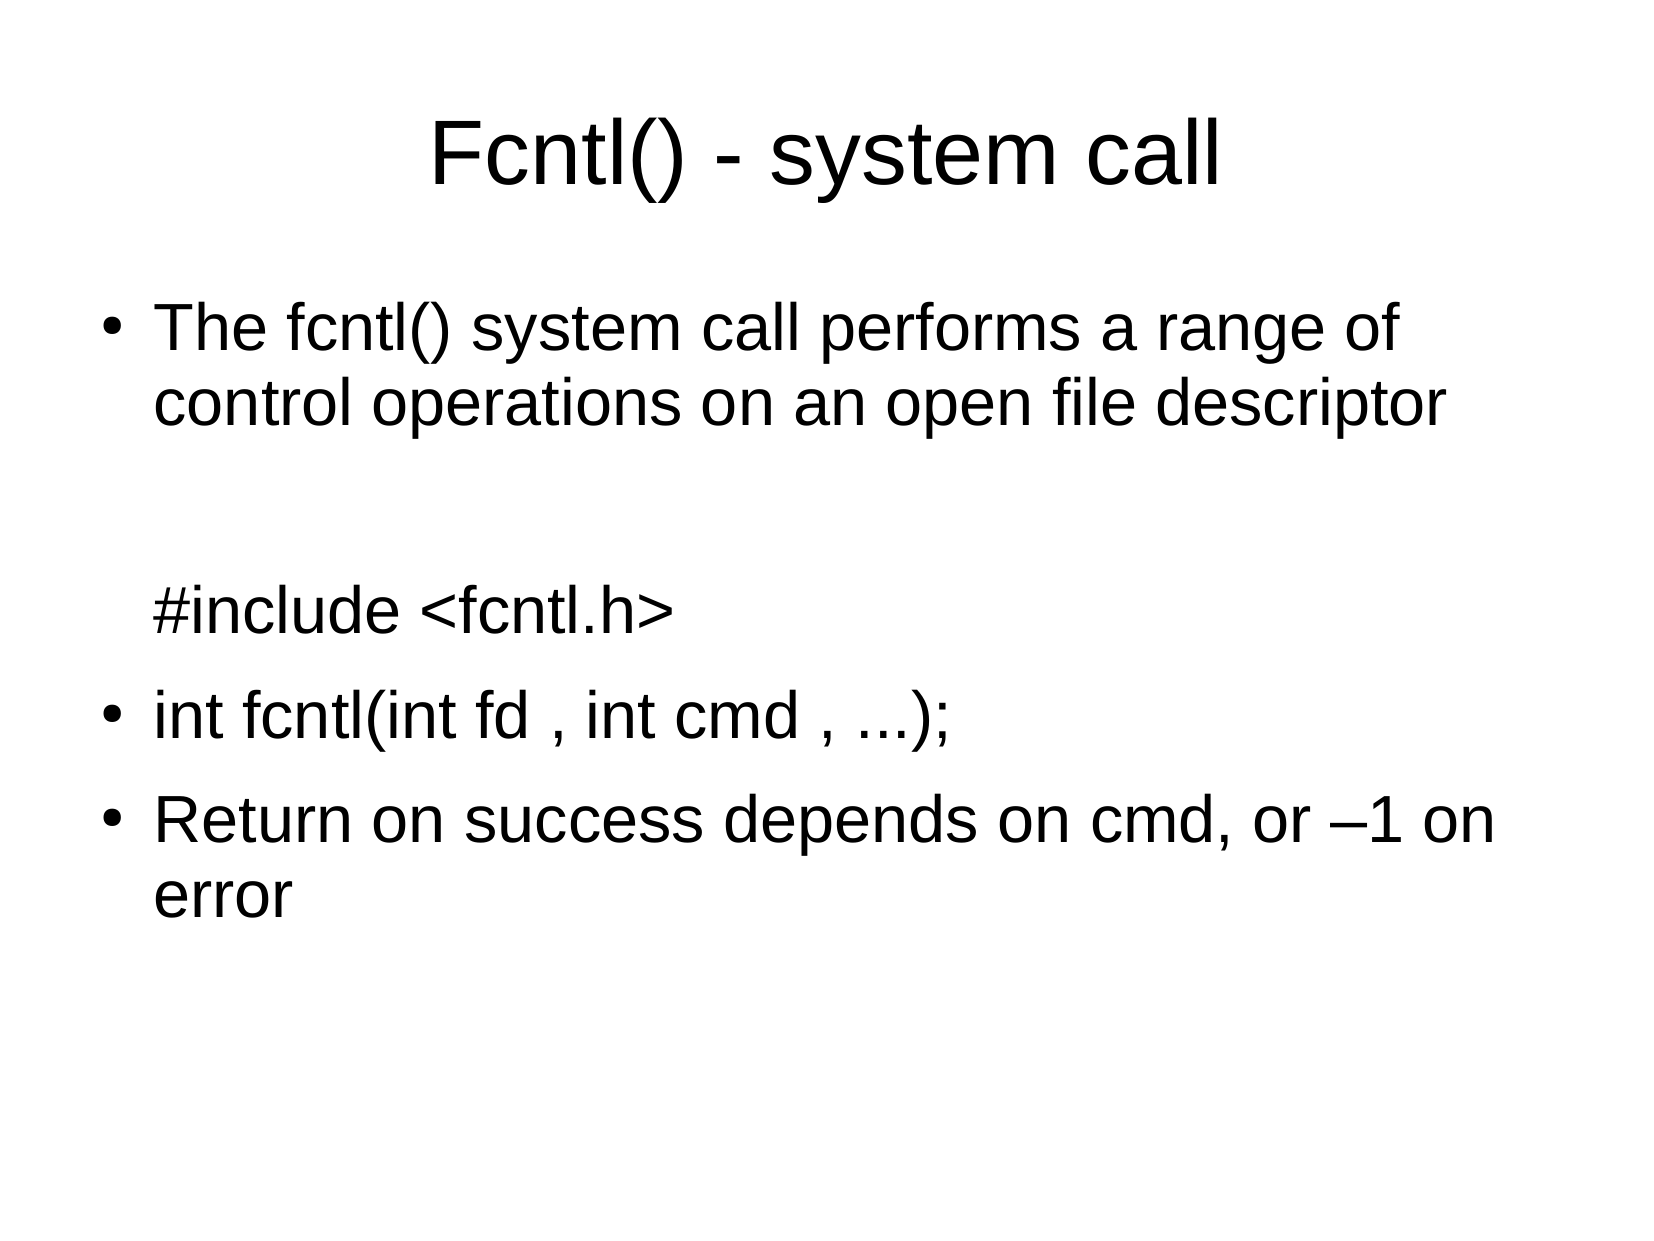

# Fcntl() - system call
The fcntl() system call performs a range of control operations on an open file descriptor
#include <fcntl.h>
int fcntl(int fd , int cmd , ...);
Return on success depends on cmd, or –1 on error